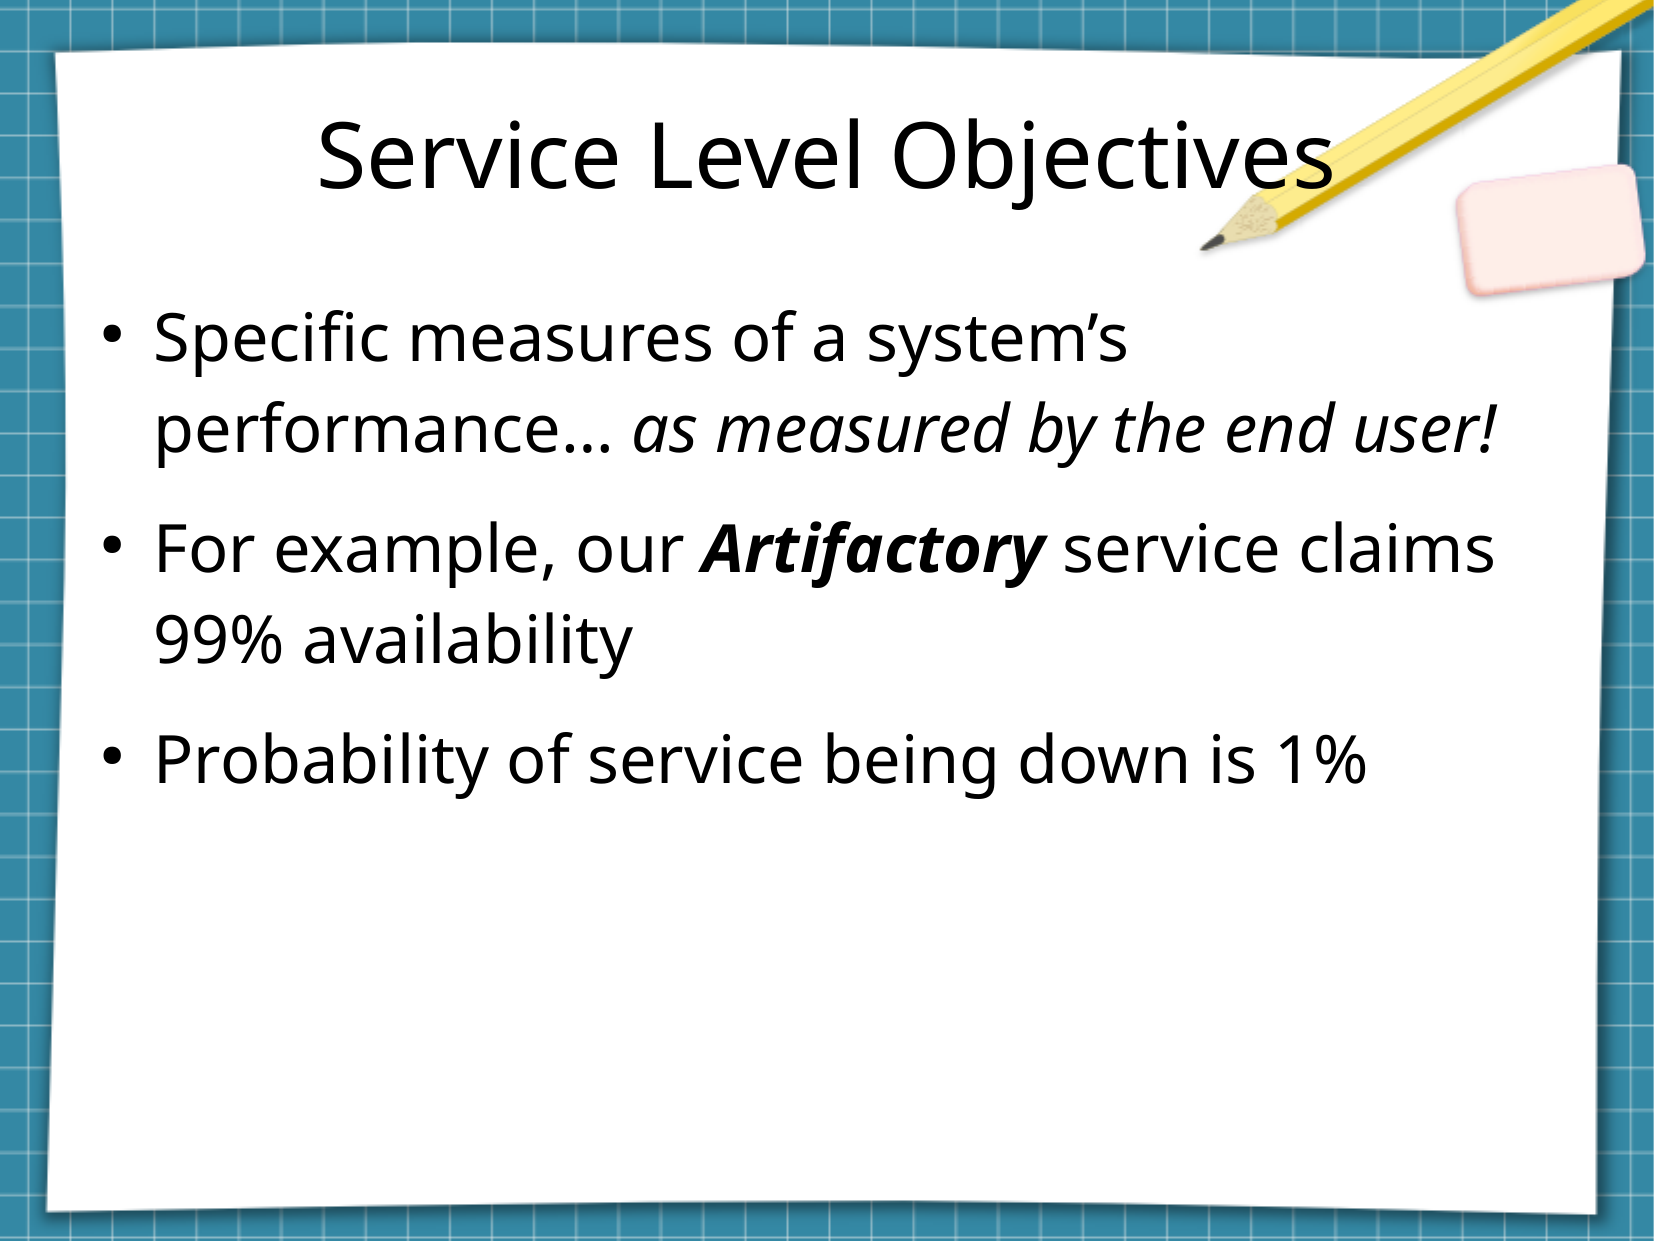

# Service Level Objectives
Specific measures of a system’s performance… as measured by the end user!
For example, our Artifactory service claims 99% availability
Probability of service being down is 1%